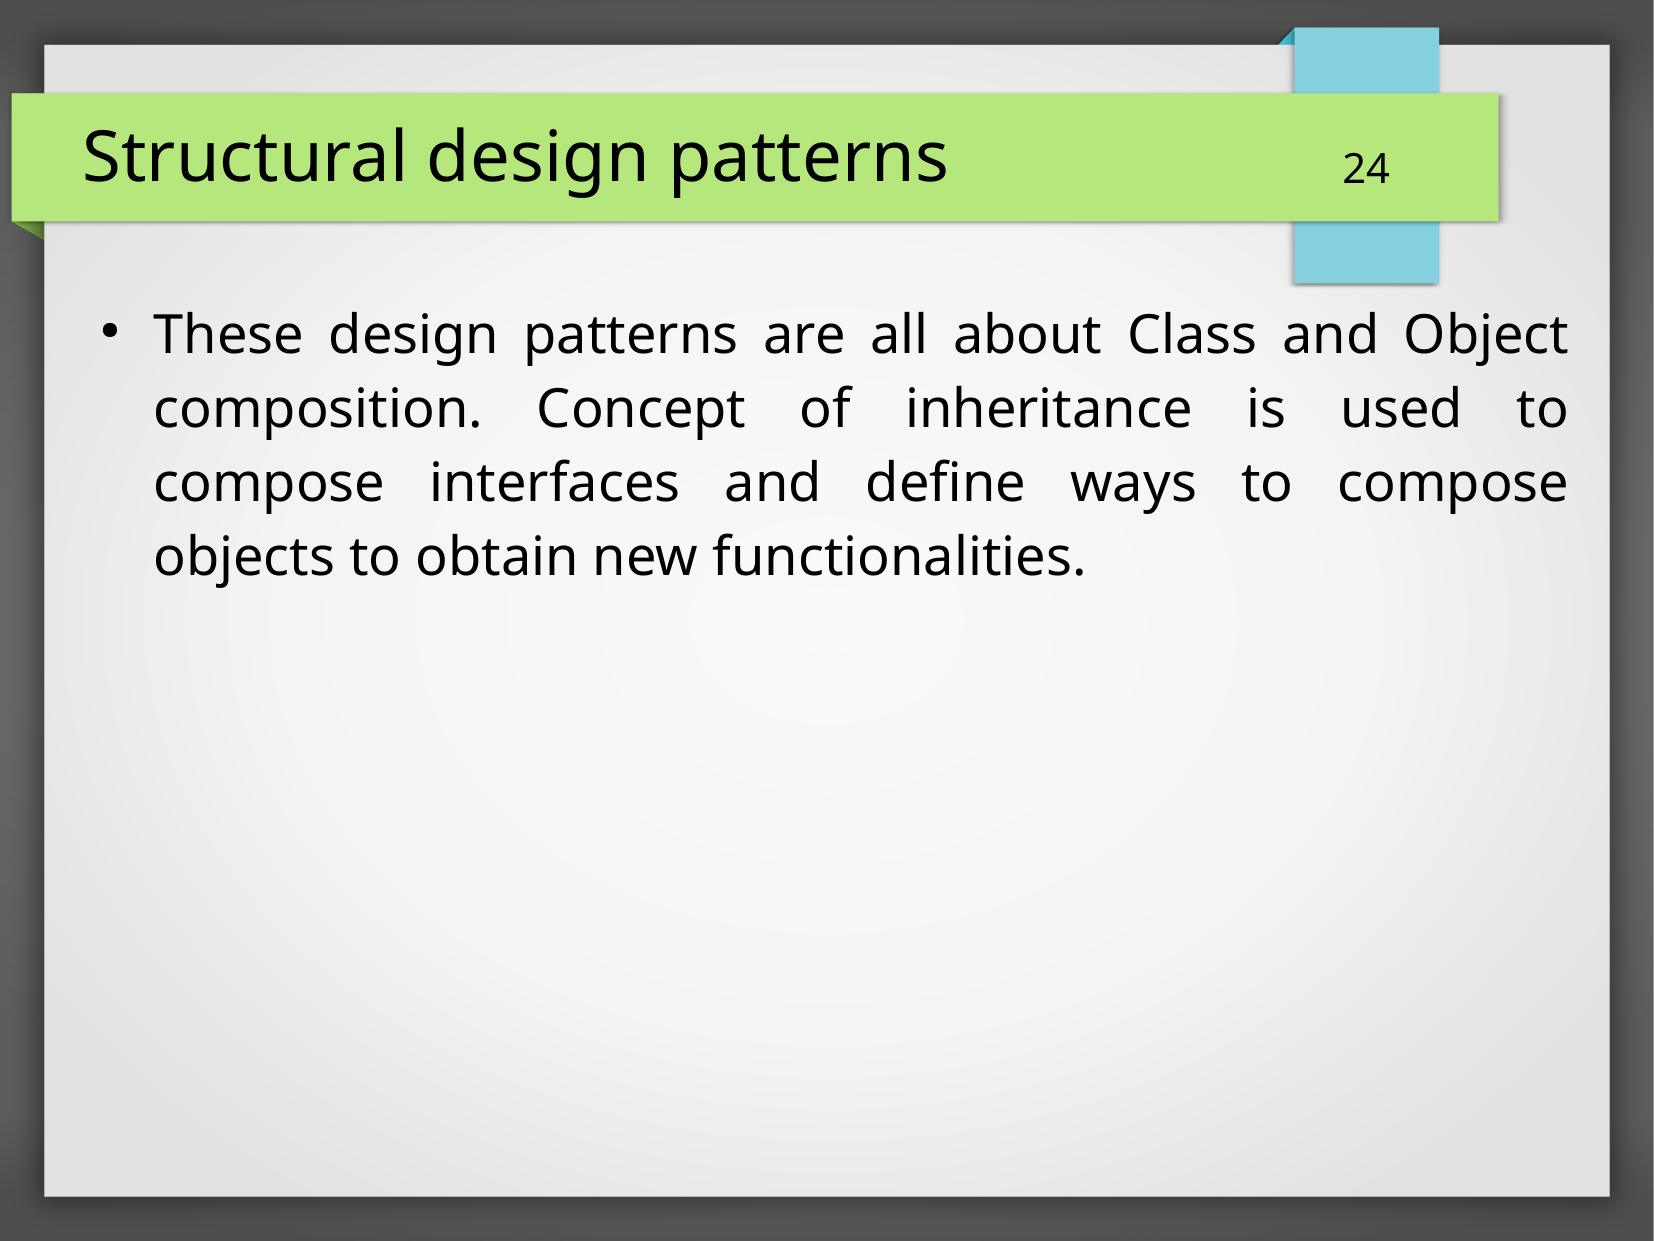

# Structural design patterns
These design patterns are all about Class and Object composition. Concept of inheritance is used to compose interfaces and define ways to compose objects to obtain new functionalities.